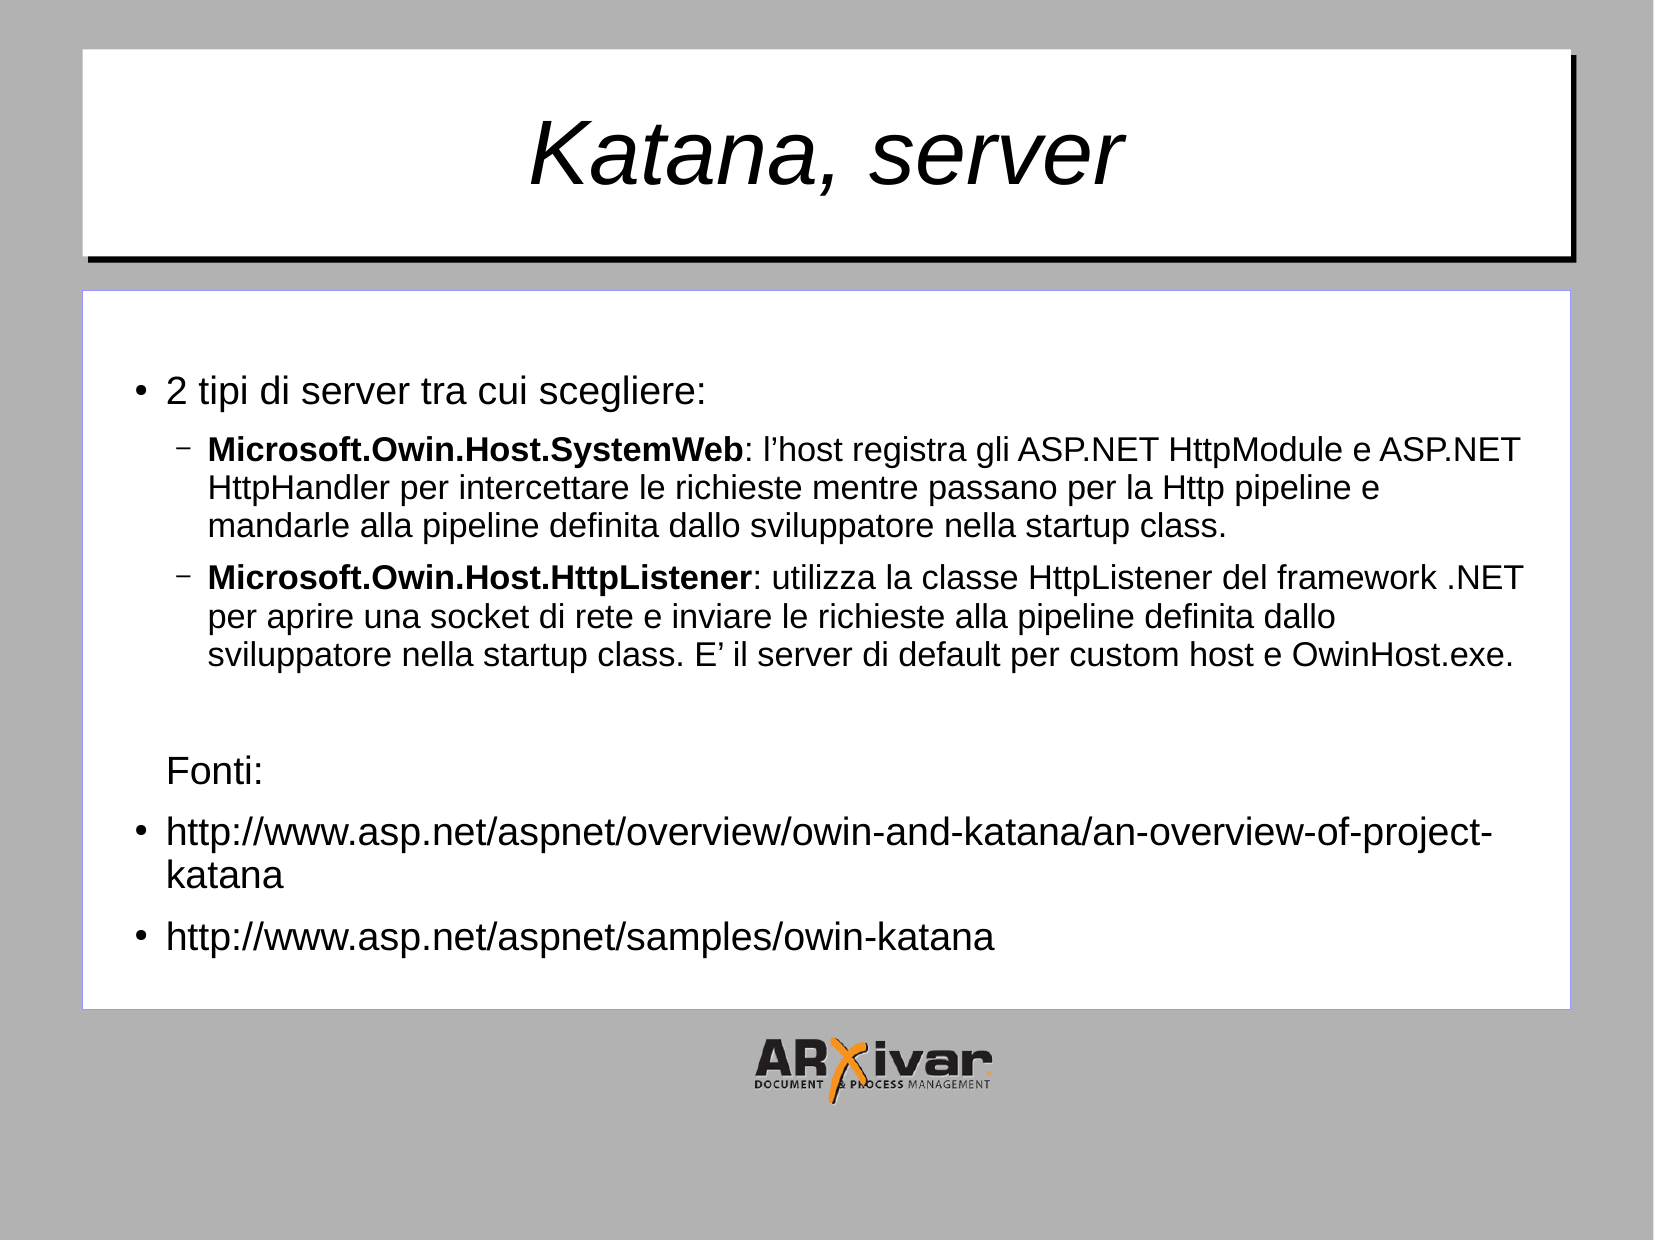

# Katana, server
2 tipi di server tra cui scegliere:
Microsoft.Owin.Host.SystemWeb: l’host registra gli ASP.NET HttpModule e ASP.NET HttpHandler per intercettare le richieste mentre passano per la Http pipeline e mandarle alla pipeline definita dallo sviluppatore nella startup class.
Microsoft.Owin.Host.HttpListener: utilizza la classe HttpListener del framework .NET per aprire una socket di rete e inviare le richieste alla pipeline definita dallo sviluppatore nella startup class. E’ il server di default per custom host e OwinHost.exe.
Fonti:
http://www.asp.net/aspnet/overview/owin-and-katana/an-overview-of-project-katana
http://www.asp.net/aspnet/samples/owin-katana